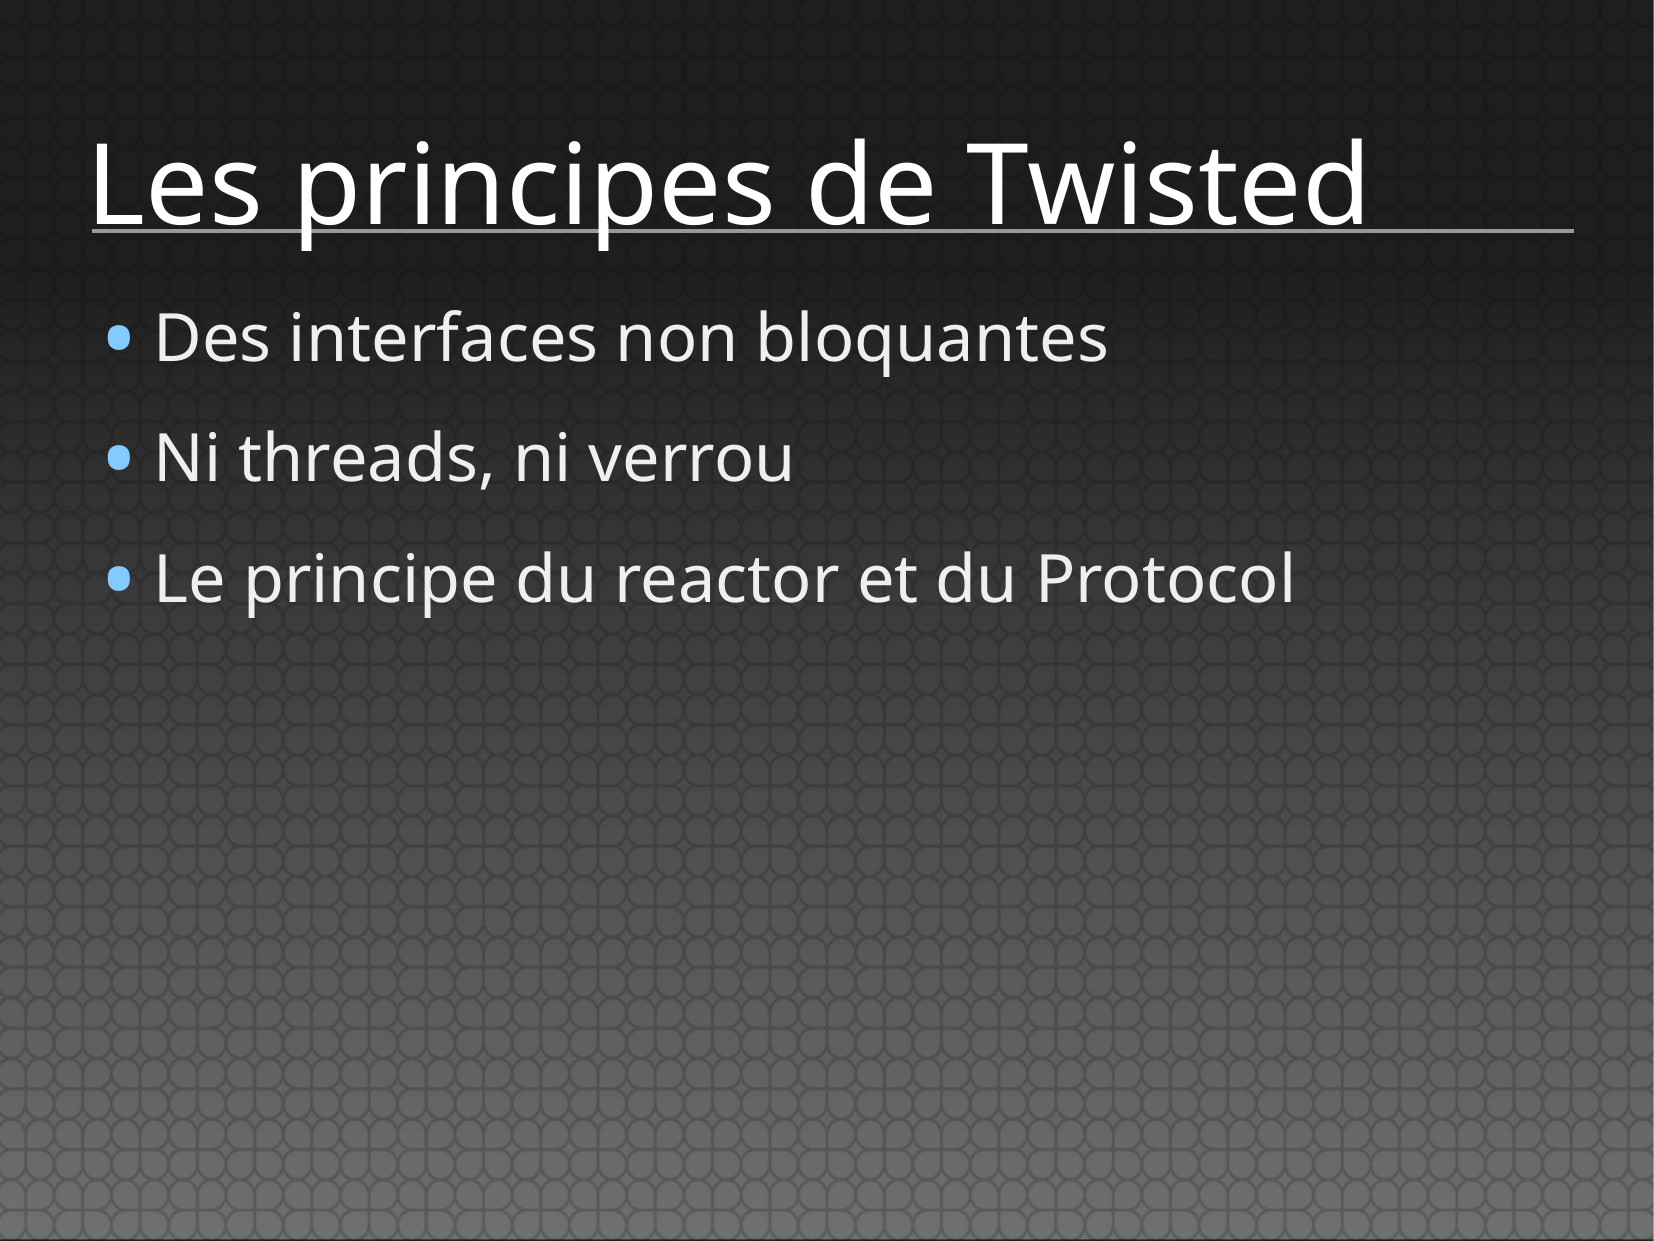

# Les principes de Twisted
Des interfaces non bloquantes
Ni threads, ni verrou
Le principe du reactor et du Protocol